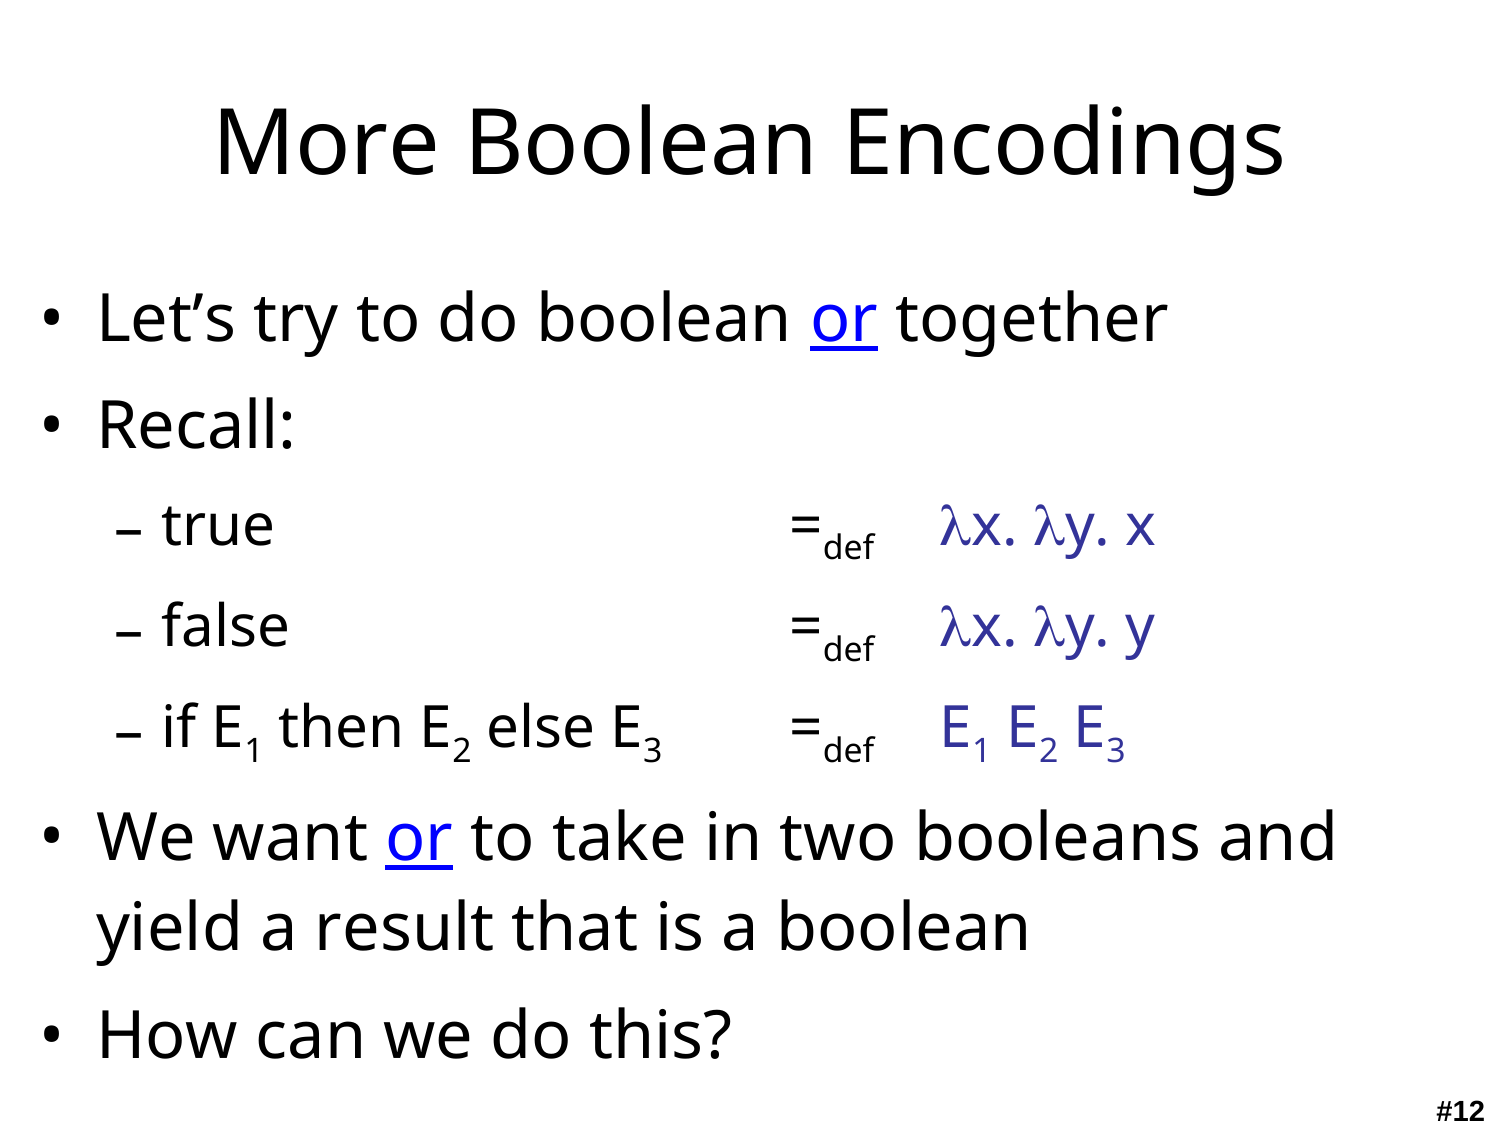

# More Boolean Encodings
Let’s try to do boolean or together
Recall:
true 				=def 	x. y. x
false 				=def 	x. y. y
if E1 then E2 else E3 	=def 	E1 E2 E3
We want or to take in two booleans and yield a result that is a boolean
How can we do this?
12